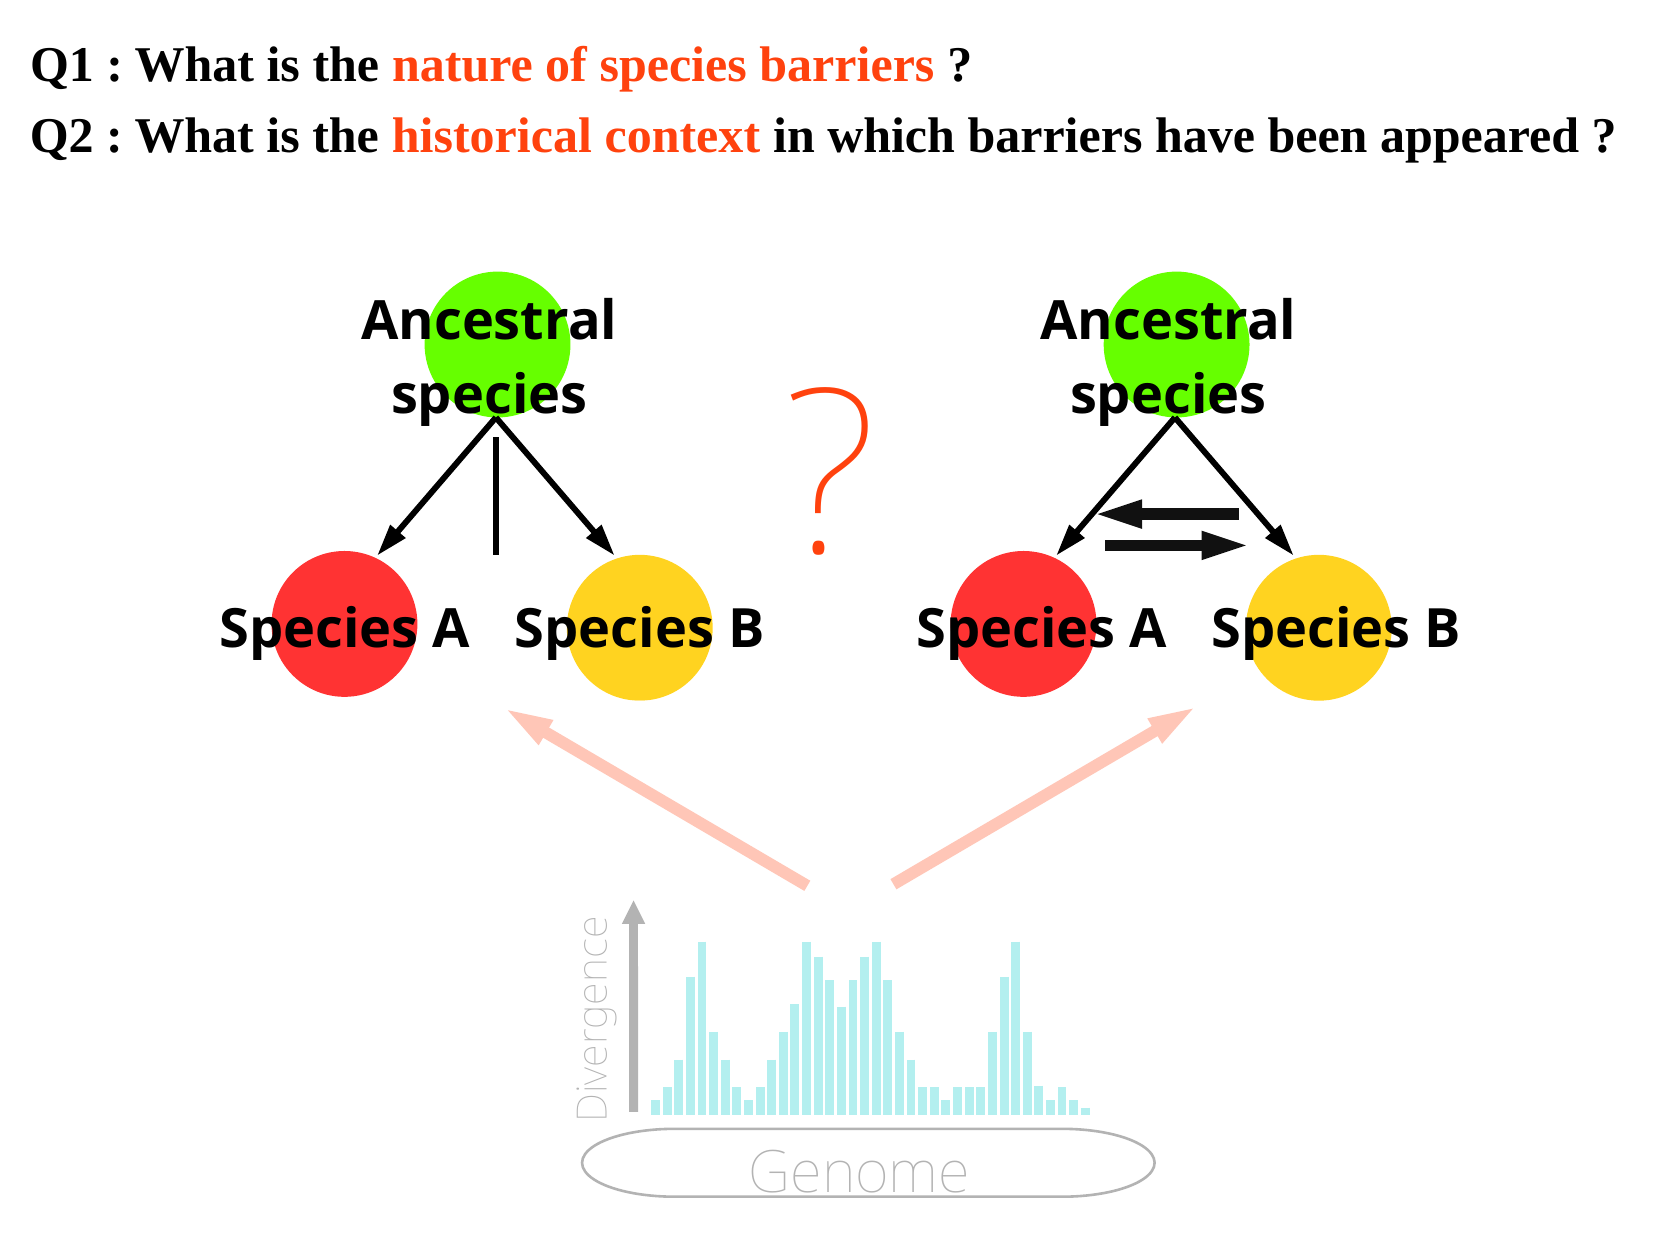

Q1 : What is the nature of species barriers ?
Q2 : What is the historical context in which barriers have been appeared ?
Ancestral
species
Ancestral
species
?
Species A
Species B
Species A
Species B
Divergence
Genome